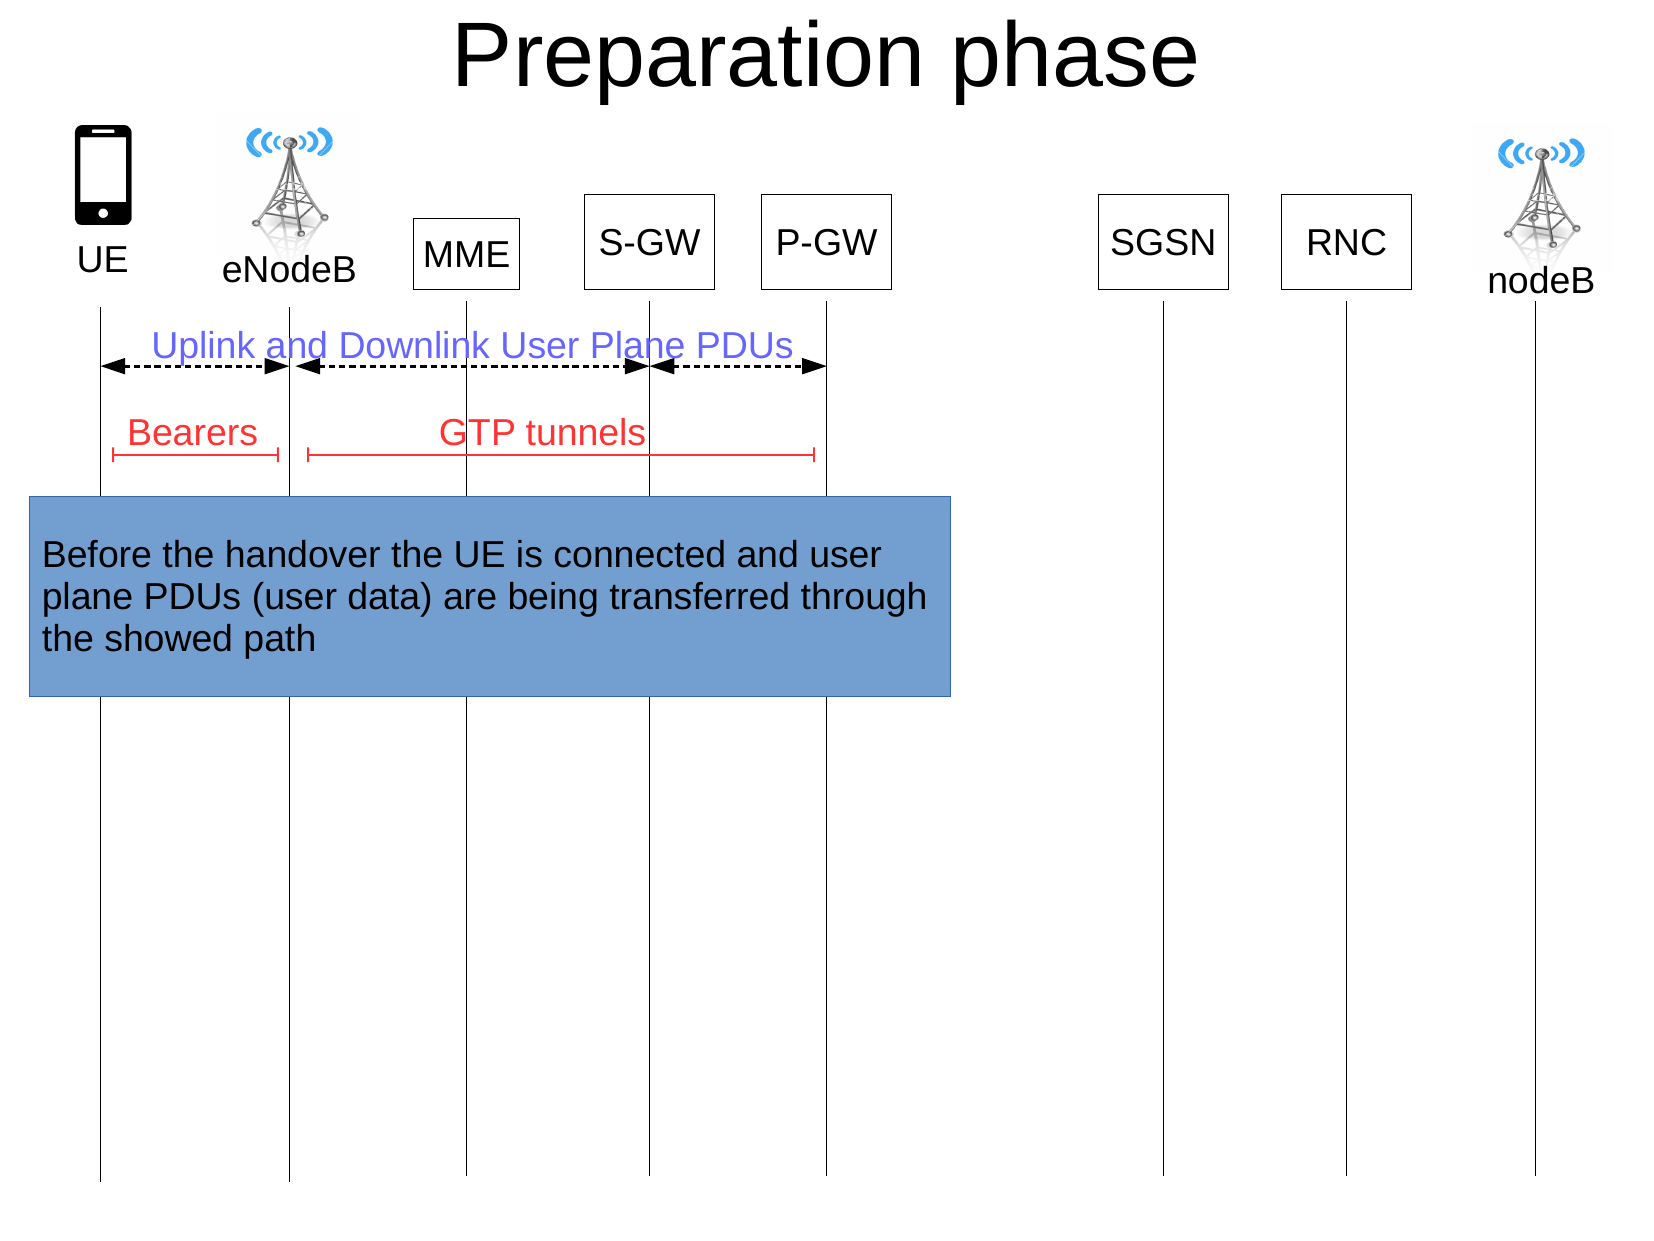

# Preparation phase
eNodeB
nodeB
UE
S-GW
P-GW
SGSN
RNC
MME
Uplink and Downlink User Plane PDUs
 GTP tunnels
Bearers
Before the handover the UE is connected and user
plane PDUs (user data) are being transferred through
the showed path